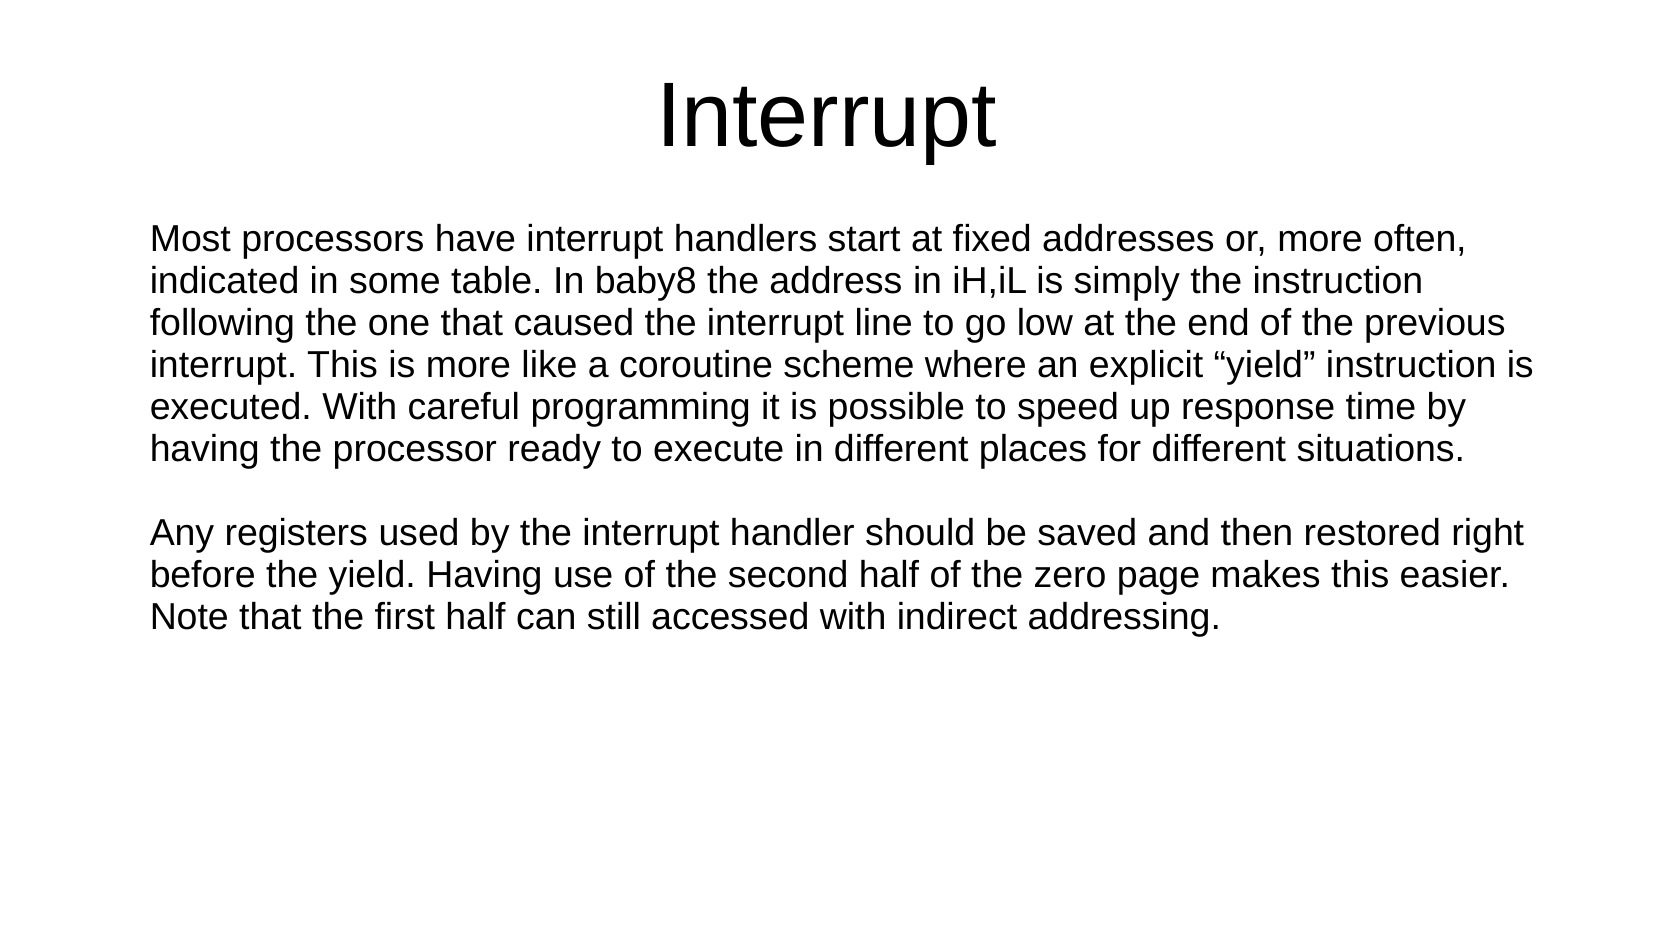

# Interrupt
Most processors have interrupt handlers start at fixed addresses or, more often, indicated in some table. In baby8 the address in iH,iL is simply the instruction following the one that caused the interrupt line to go low at the end of the previous interrupt. This is more like a coroutine scheme where an explicit “yield” instruction is executed. With careful programming it is possible to speed up response time by having the processor ready to execute in different places for different situations.
Any registers used by the interrupt handler should be saved and then restored right before the yield. Having use of the second half of the zero page makes this easier. Note that the first half can still accessed with indirect addressing.